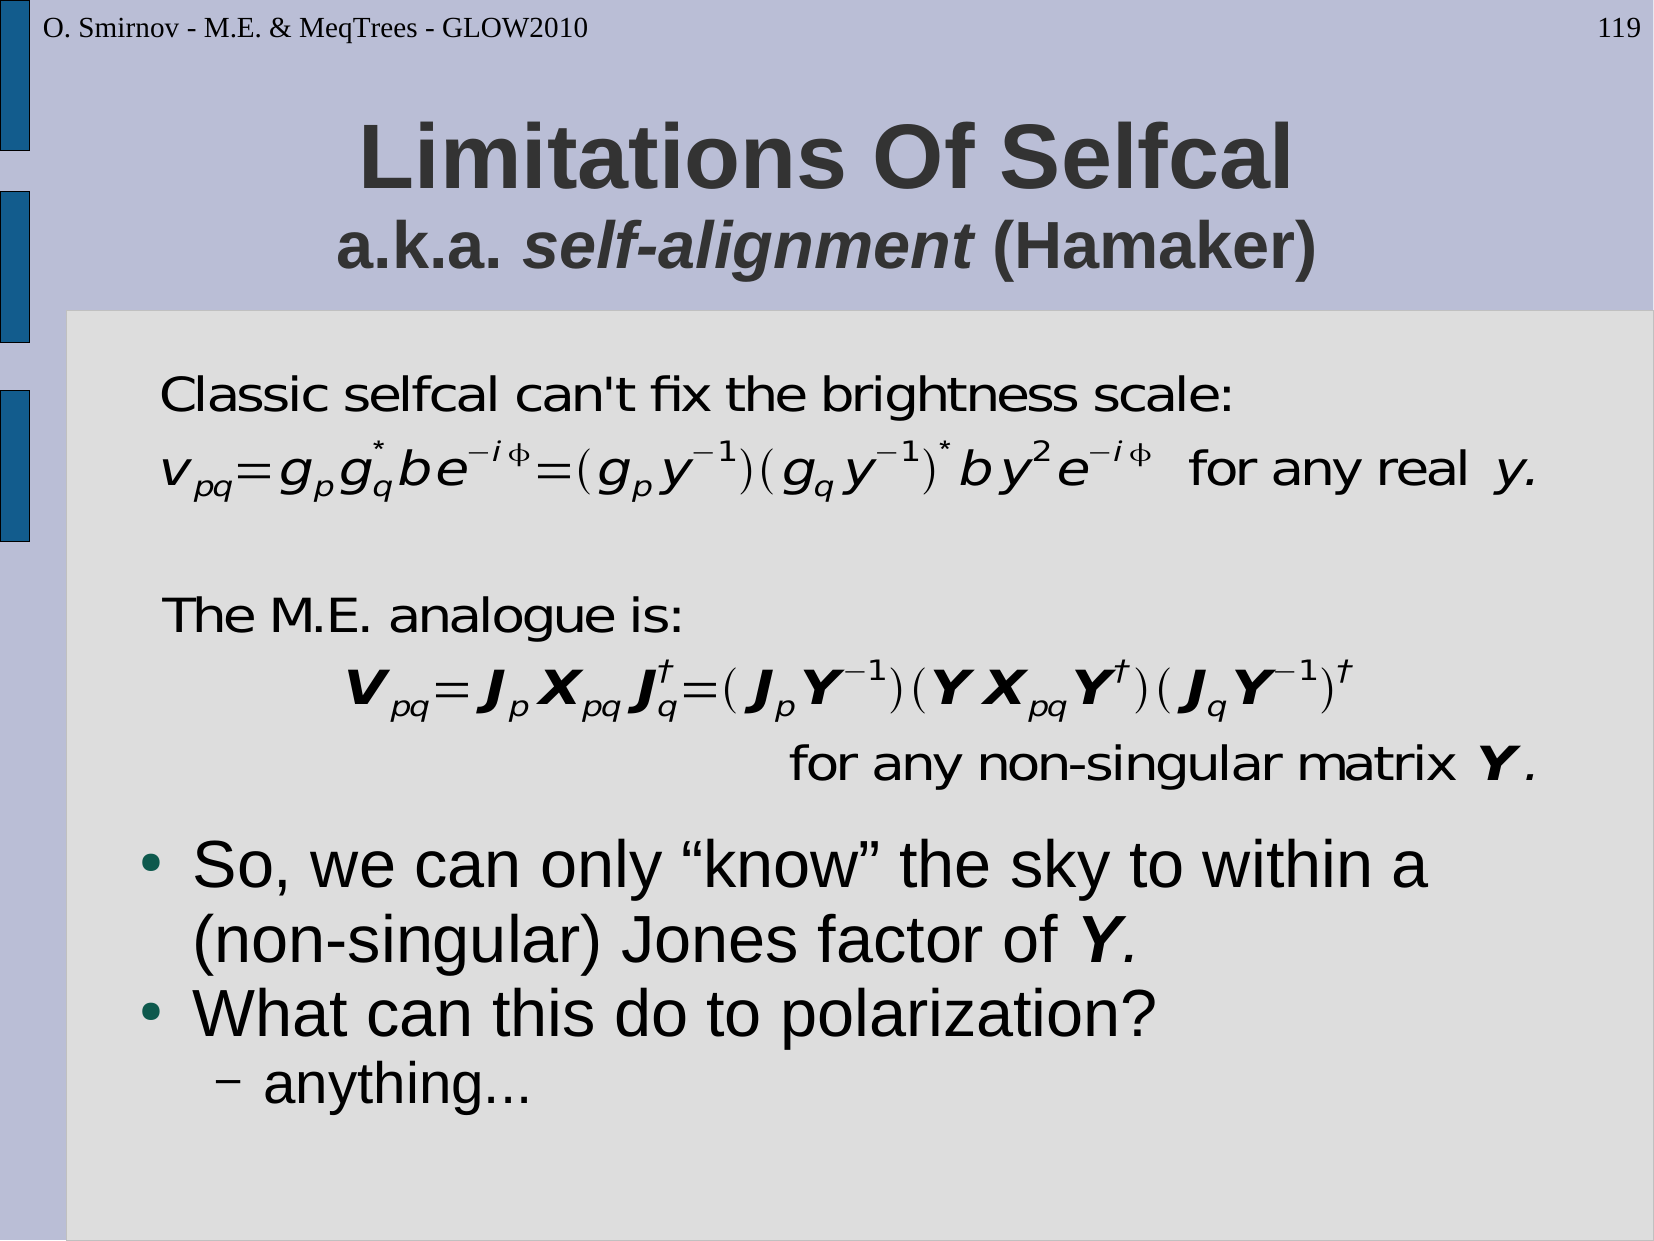

O. Smirnov - M.E. & MeqTrees - GLOW2010
119
# Limitations Of Selfcal a.k.a. self-alignment (Hamaker)
So, we can only “know” the sky to within a (non-singular) Jones factor of Y.
What can this do to polarization?
anything...